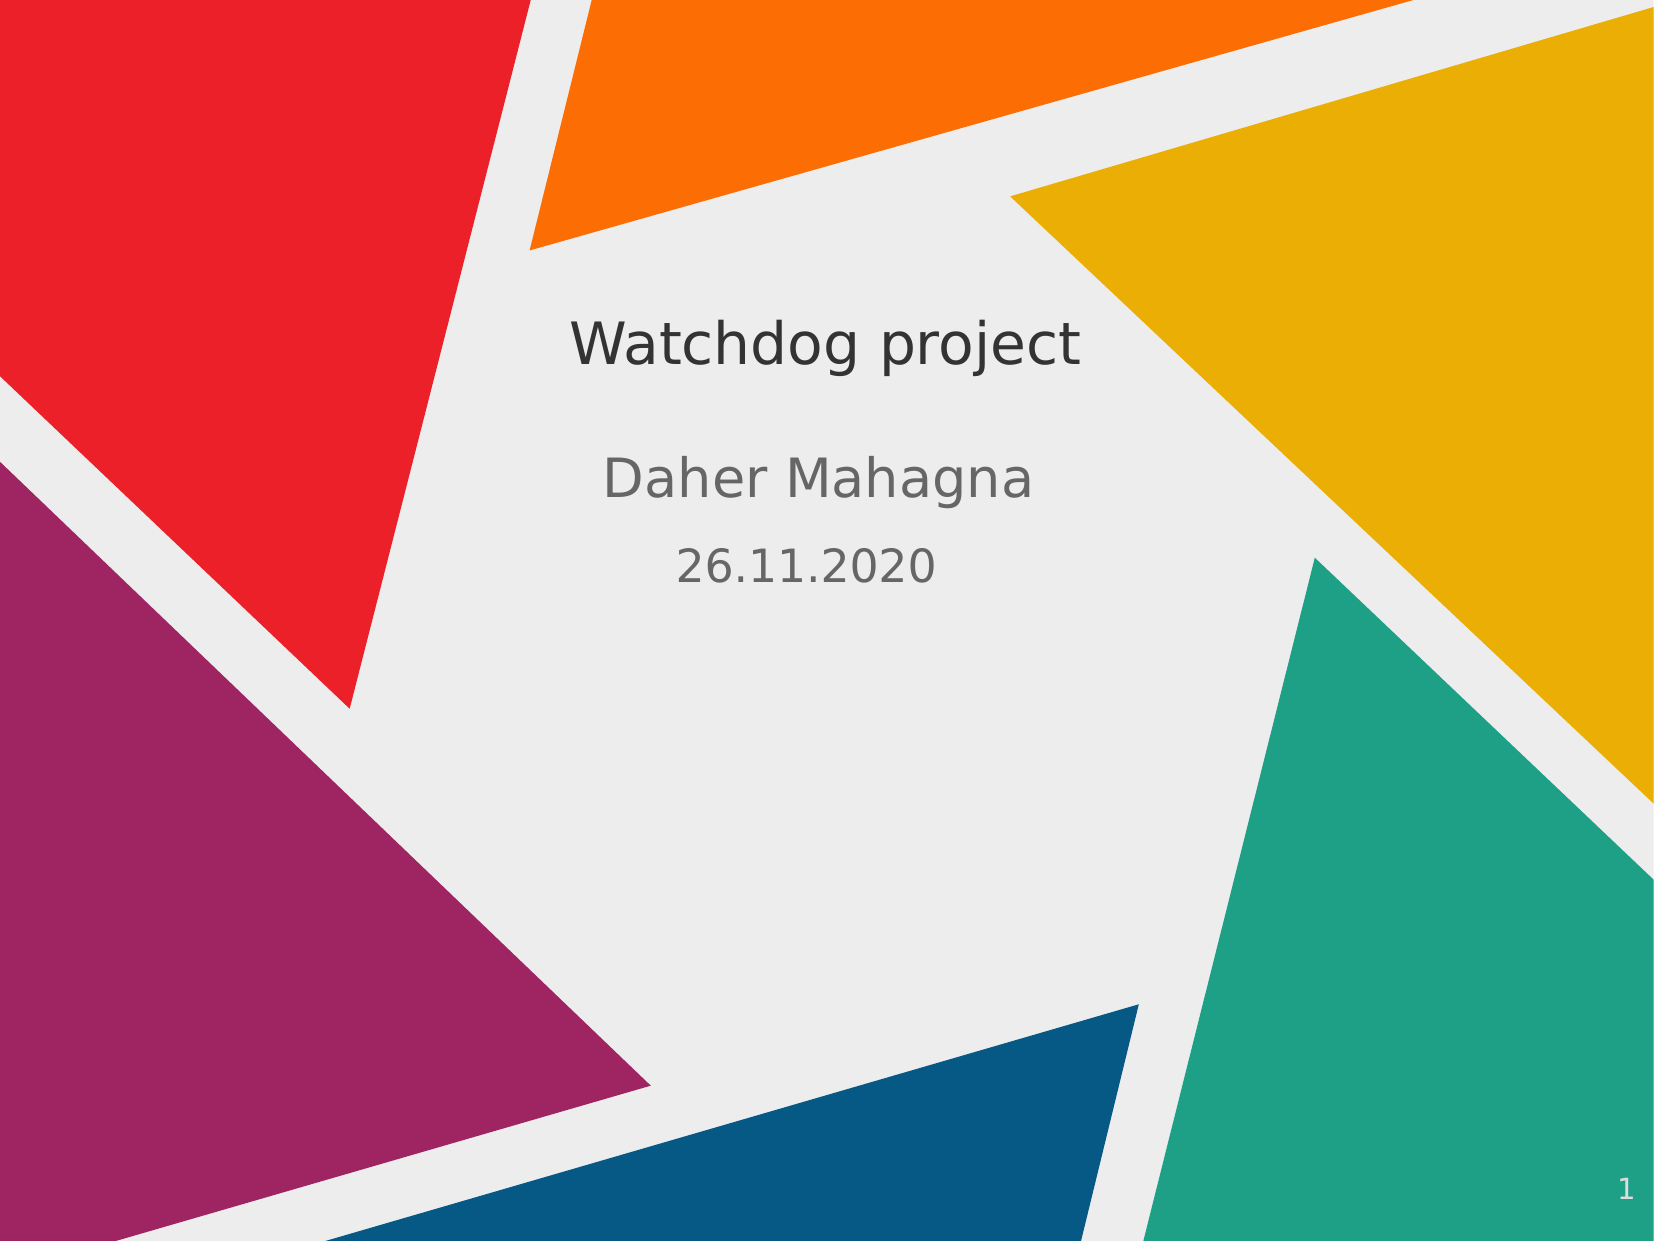

# Watchdog project
Daher Mahagna
 26.11.2020
1